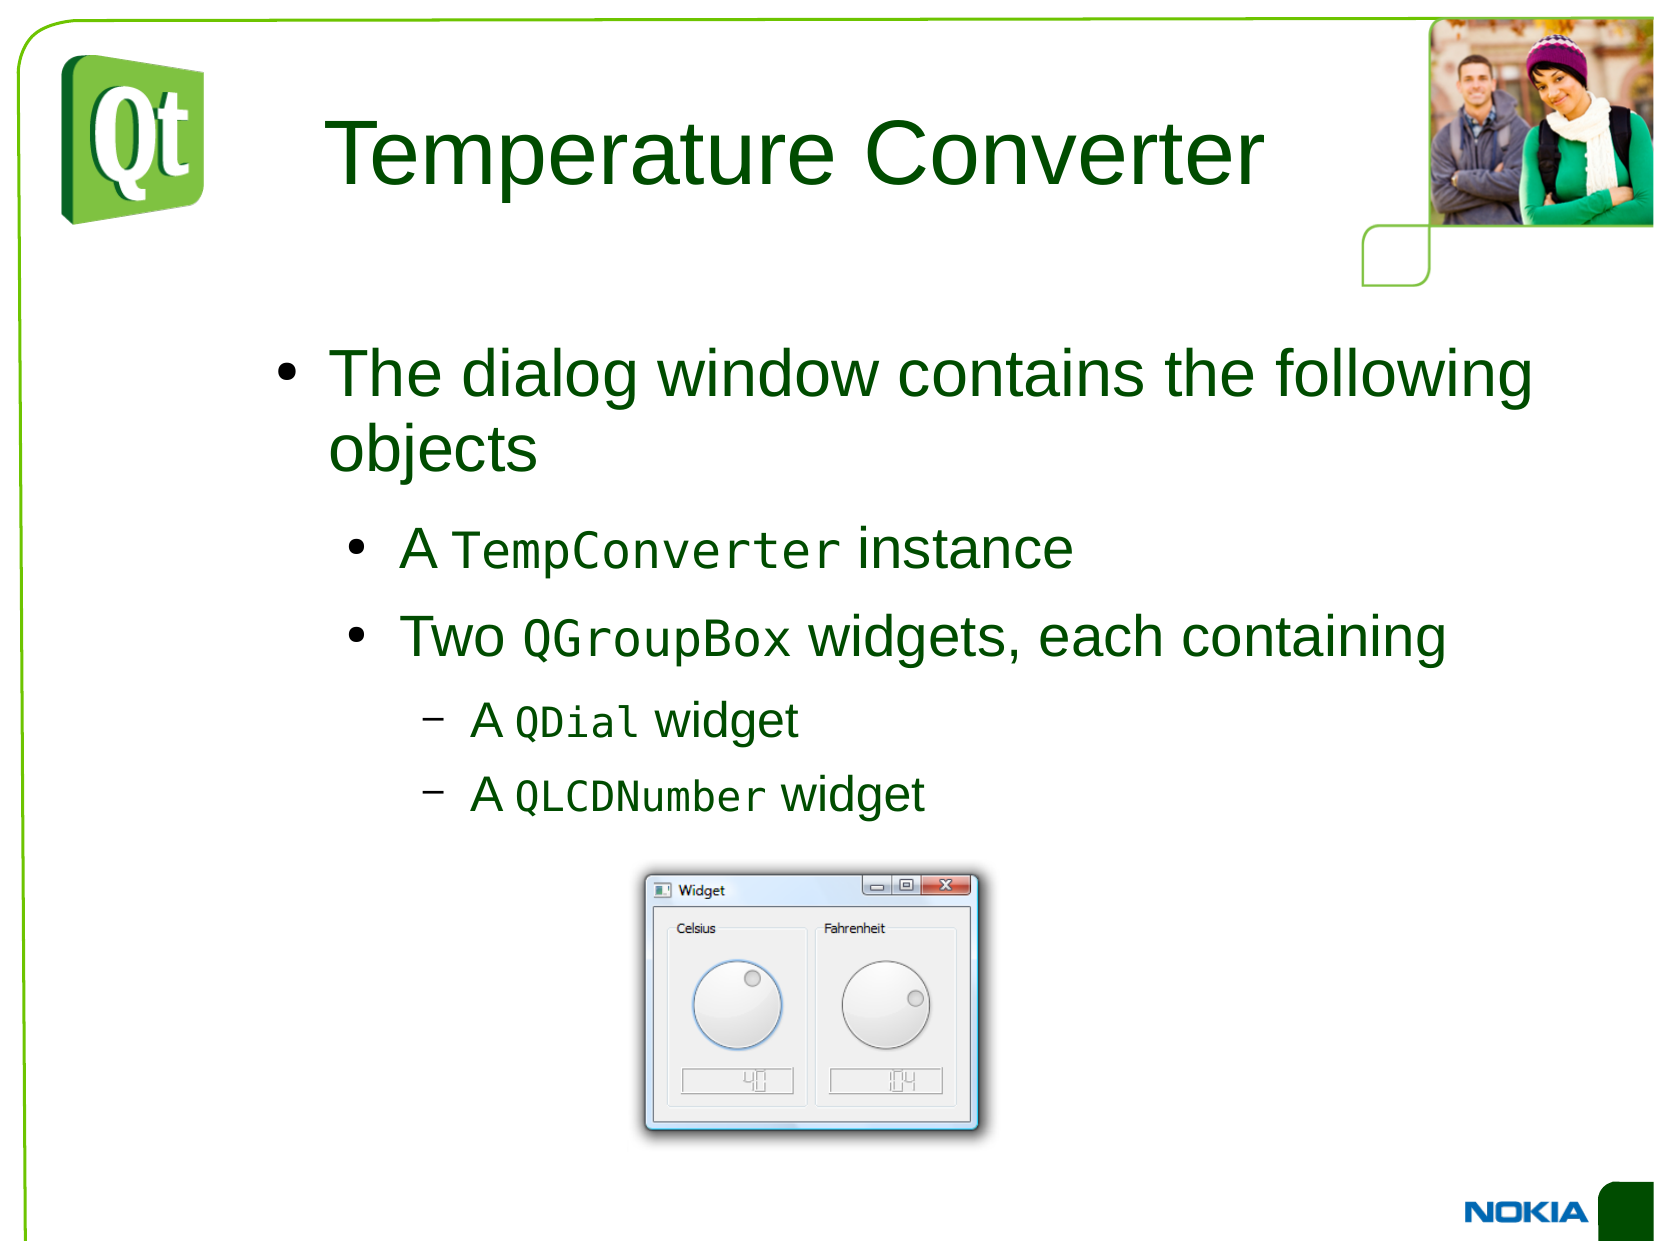

# Temperature Converter
The dialog window contains the following objects
A TempConverter instance
Two QGroupBox widgets, each containing
A QDial widget
A QLCDNumber widget